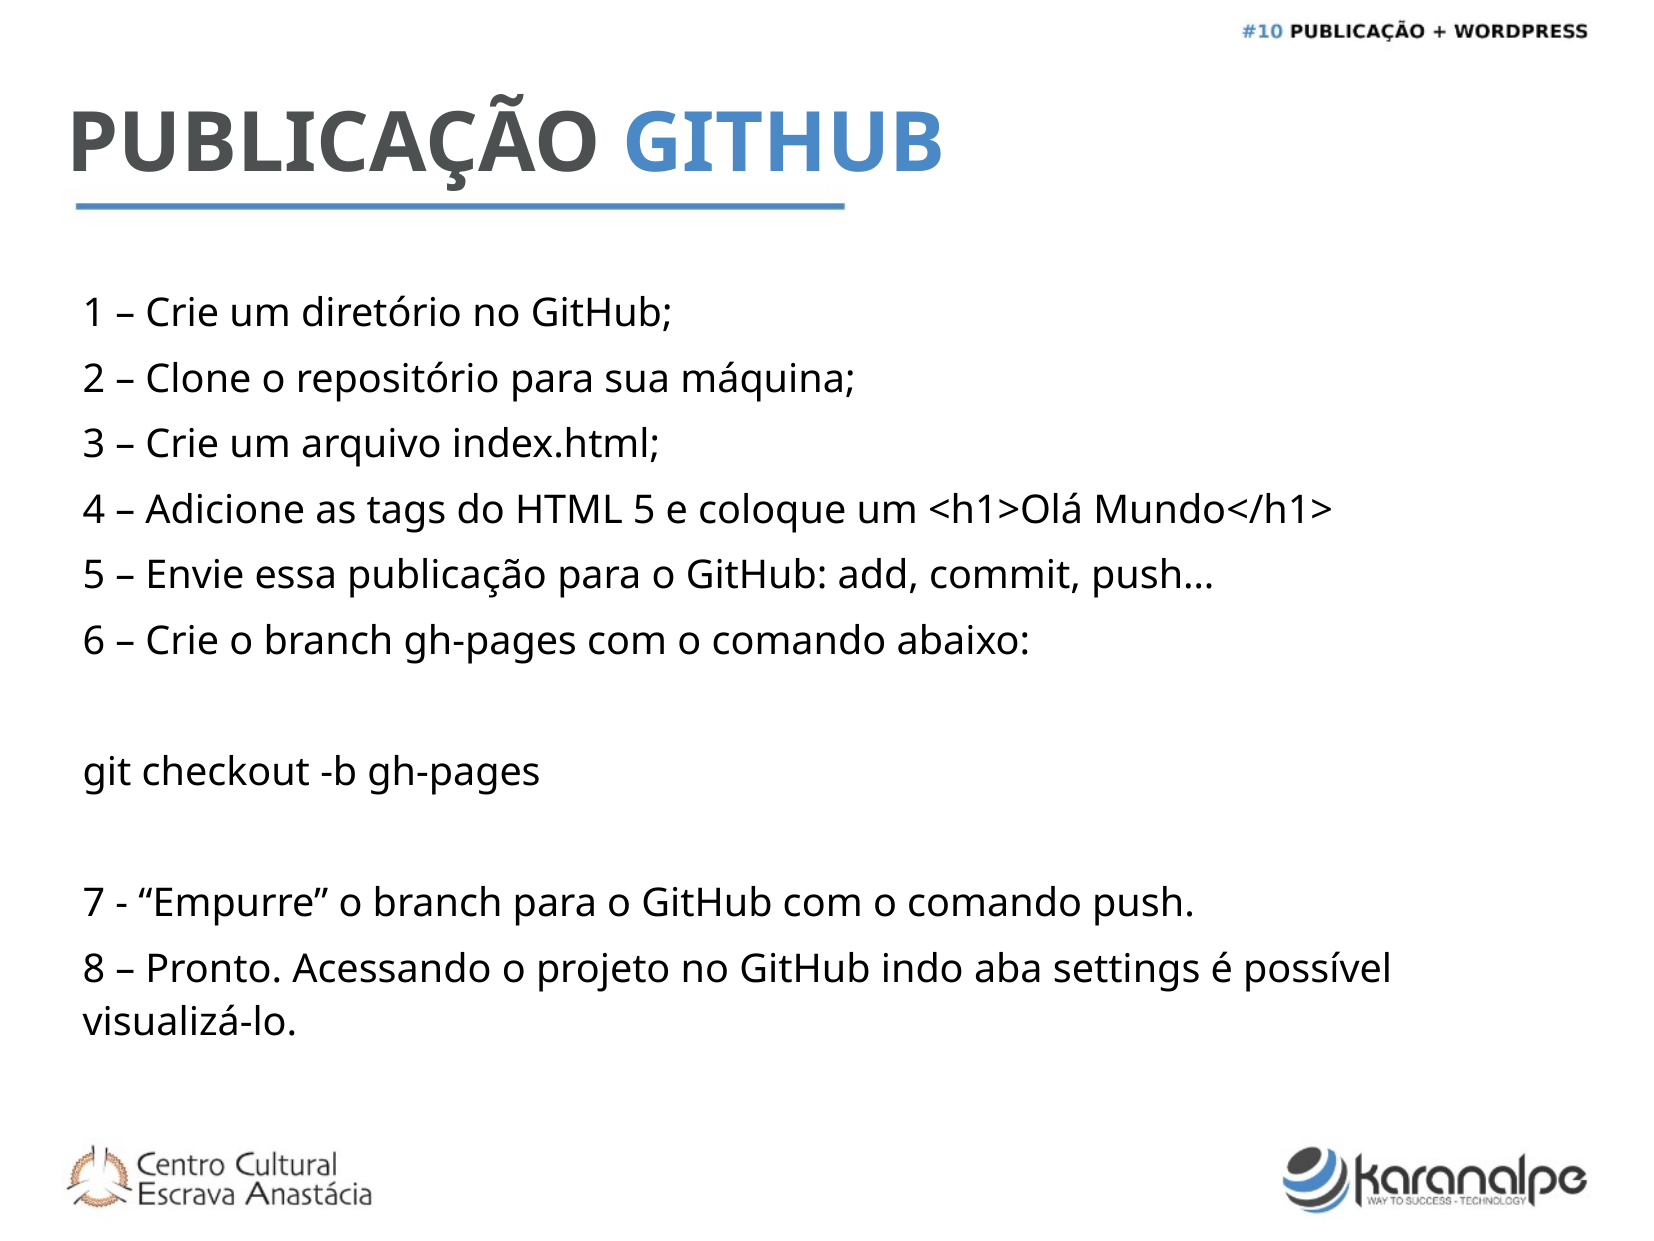

PUBLICAÇÃO GITHUB
# 1 – Crie um diretório no GitHub;
2 – Clone o repositório para sua máquina;
3 – Crie um arquivo index.html;
4 – Adicione as tags do HTML 5 e coloque um <h1>Olá Mundo</h1>
5 – Envie essa publicação para o GitHub: add, commit, push…
6 – Crie o branch gh-pages com o comando abaixo:
git checkout -b gh-pages
7 - “Empurre” o branch para o GitHub com o comando push.
8 – Pronto. Acessando o projeto no GitHub indo aba settings é possível visualizá-lo.